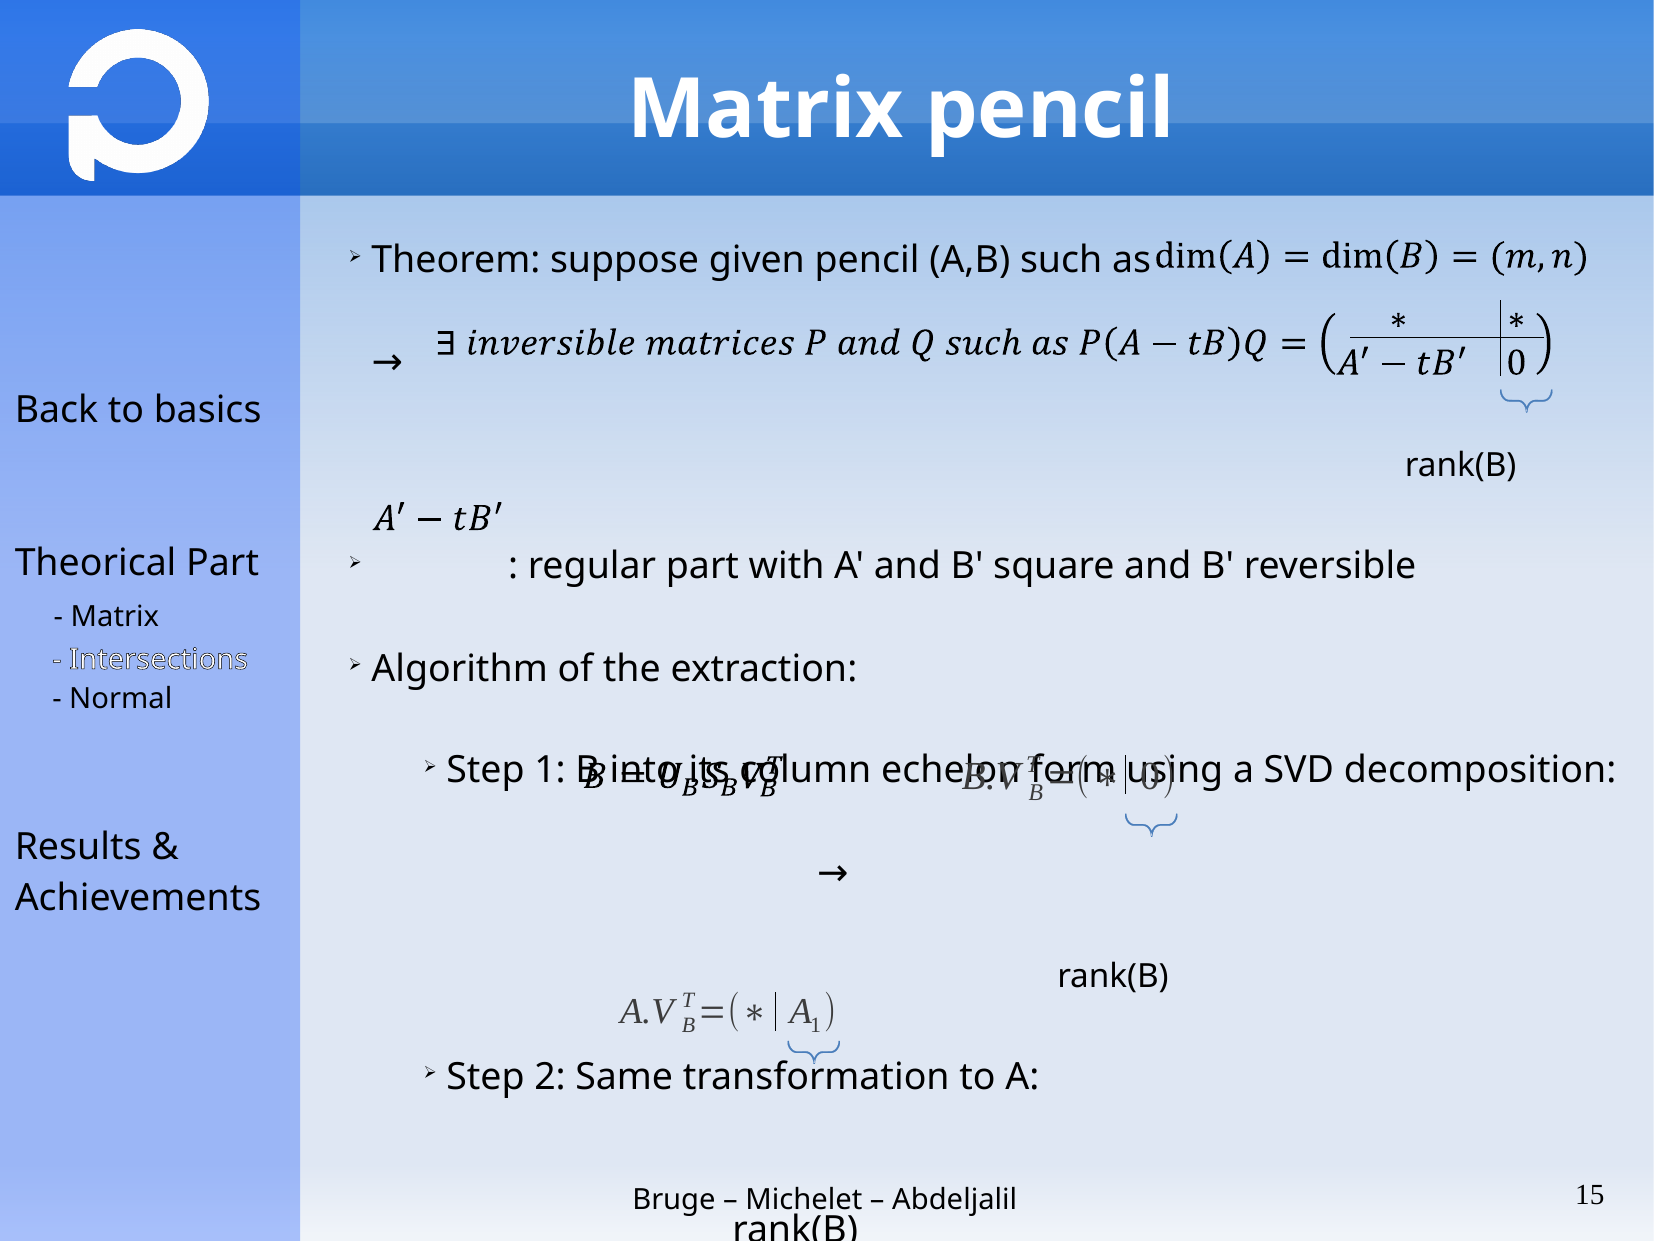

Back to basics
Theorical Part
 - Matrix
 - Intersections
 - Normal
Results & Achievements
#
		Matrix pencil
 Theorem: suppose given pencil (A,B) such as
 →
 rank(B)
 : regular part with A' and B' square and B' reversible
 Algorithm of the extraction:
 Step 1: B into its column echelon form using a SVD decomposition:
 →
 rank(B)
 Step 2: Same transformation to A:
 rank(B)
Bruge – Michelet – Abdeljalil